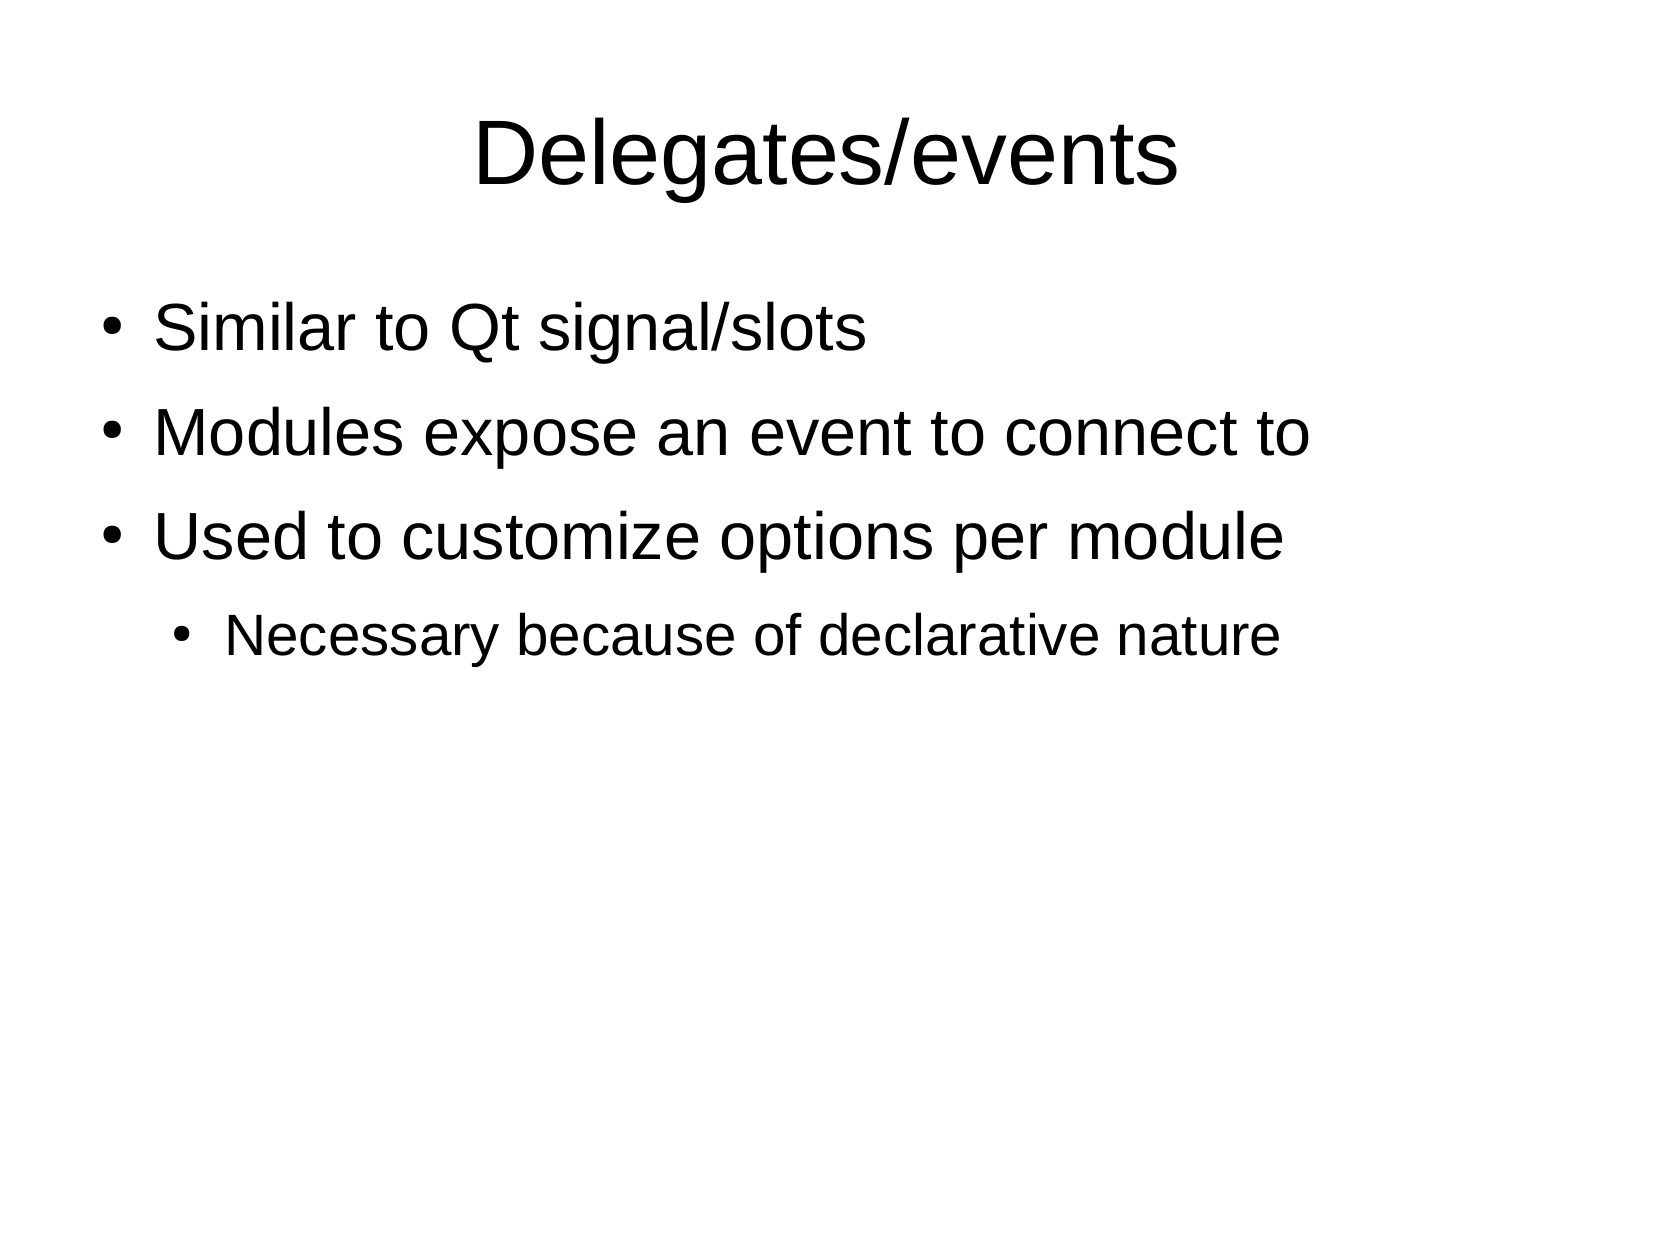

# Delegates/events
Similar to Qt signal/slots
Modules expose an event to connect to
Used to customize options per module
Necessary because of declarative nature